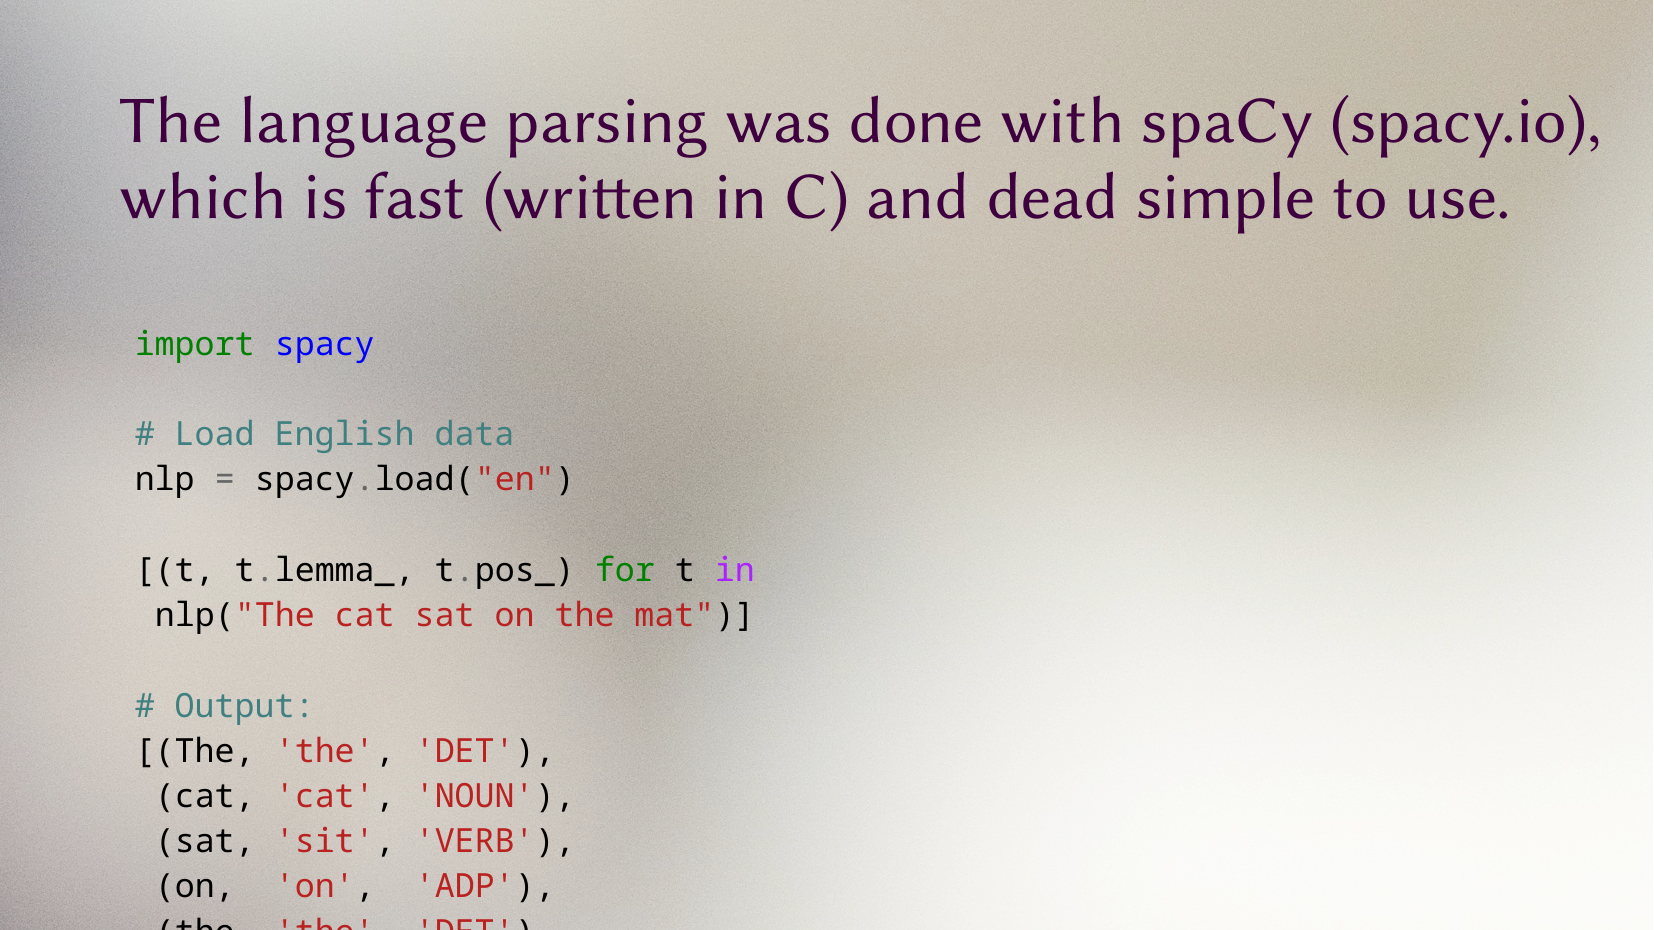

The language parsing was done with spaCy (spacy.io),
which is fast (written in C) and dead simple to use.
import spacy
# Load English data
nlp = spacy.load("en")
[(t, t.lemma_, t.pos_) for t in
 nlp("The cat sat on the mat")]
# Output:
[(The, 'the', 'DET'),
 (cat, 'cat', 'NOUN'),
 (sat, 'sit', 'VERB'),
 (on, 'on', 'ADP'),
 (the, 'the', 'DET'),
 (mat, 'mat', 'NOUN')]